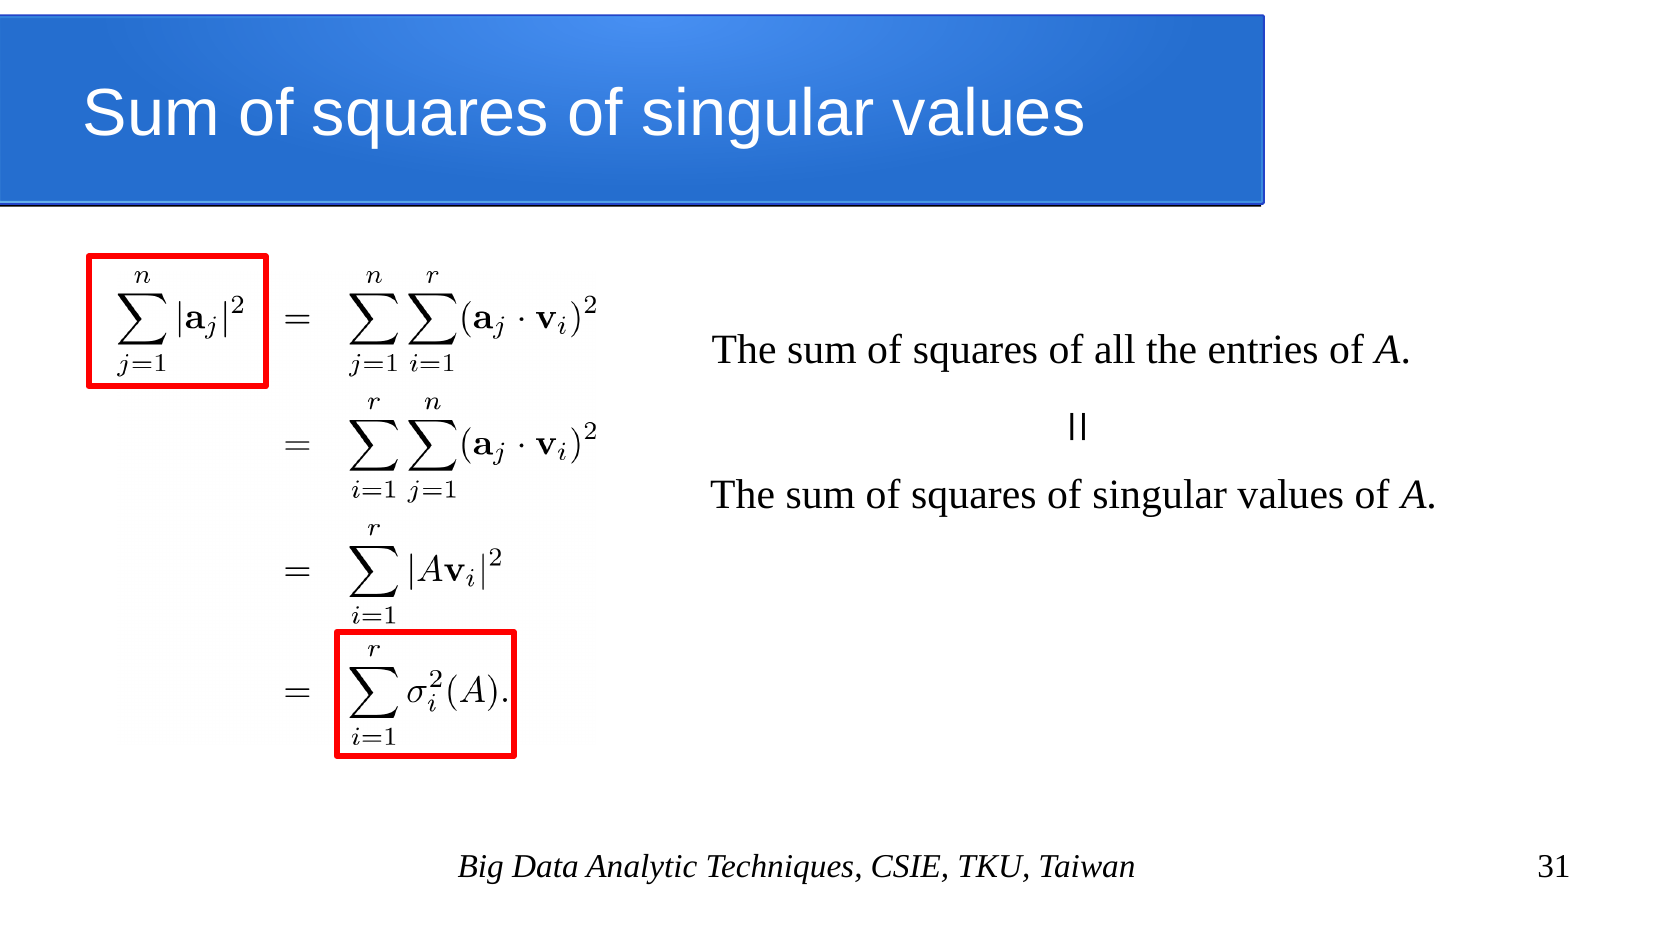

# Sum of squares of singular values
The sum of squares of all the entries of A.
=
The sum of squares of singular values of A.
Big Data Analytic Techniques, CSIE, TKU, Taiwan
31